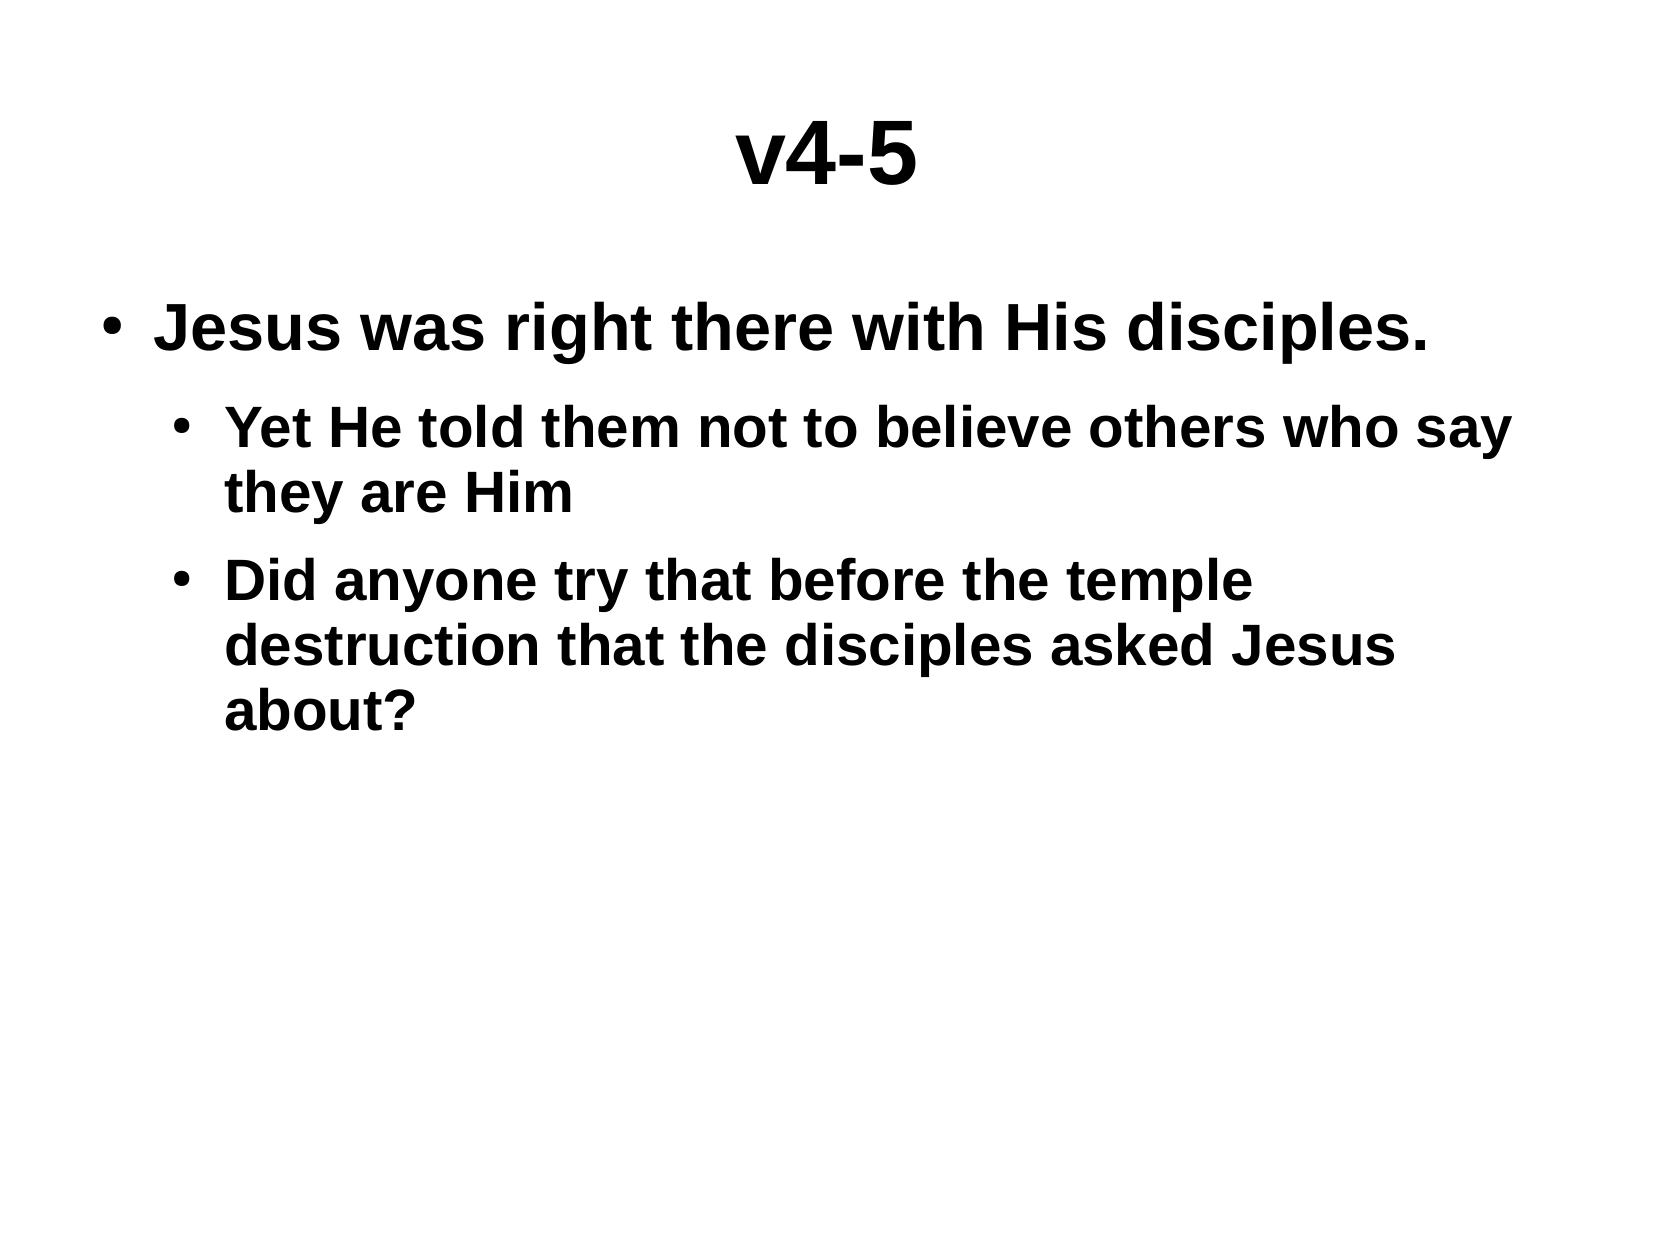

# v4-5
Jesus was right there with His disciples.
Yet He told them not to believe others who say they are Him
Did anyone try that before the temple destruction that the disciples asked Jesus about?